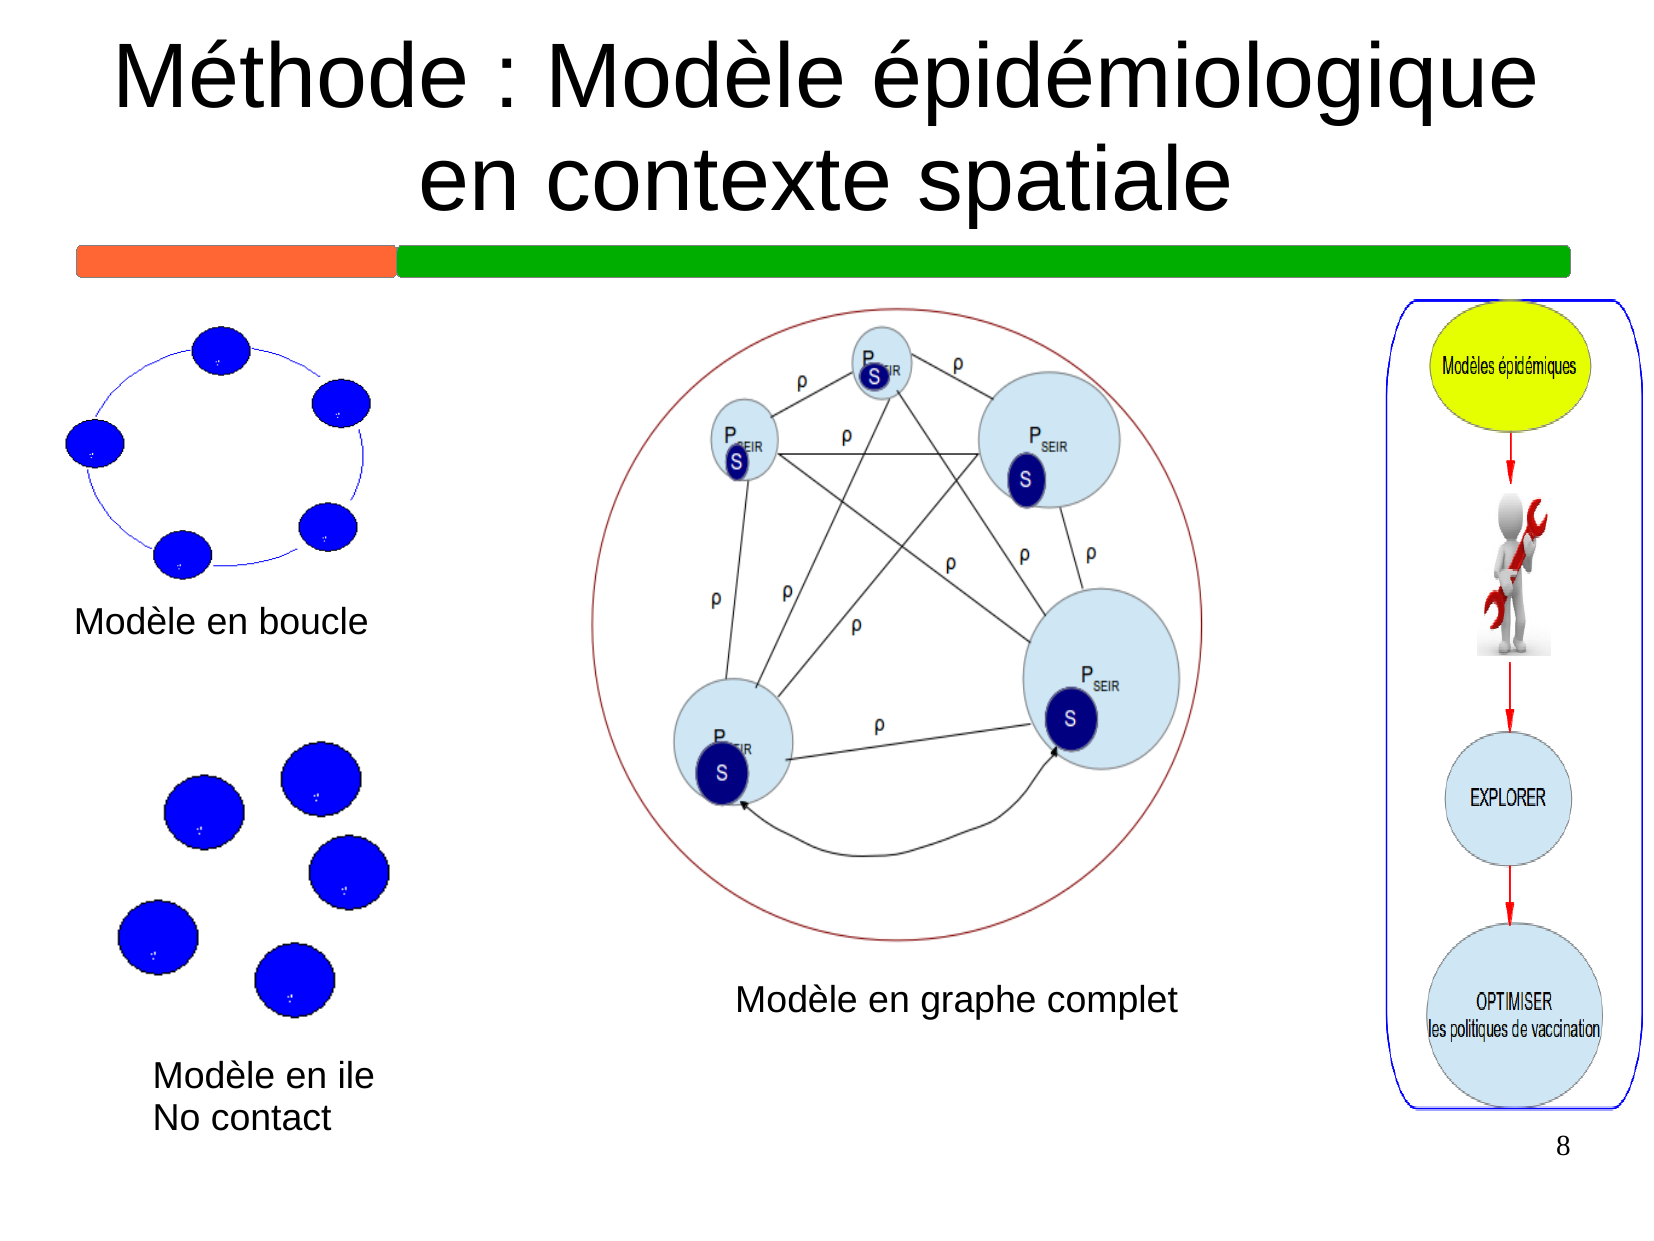

# Méthode : Modèle épidémiologique en contexte spatiale
Modèle en boucle
Modèle en graphe complet
Modèle en ile
No contact
8